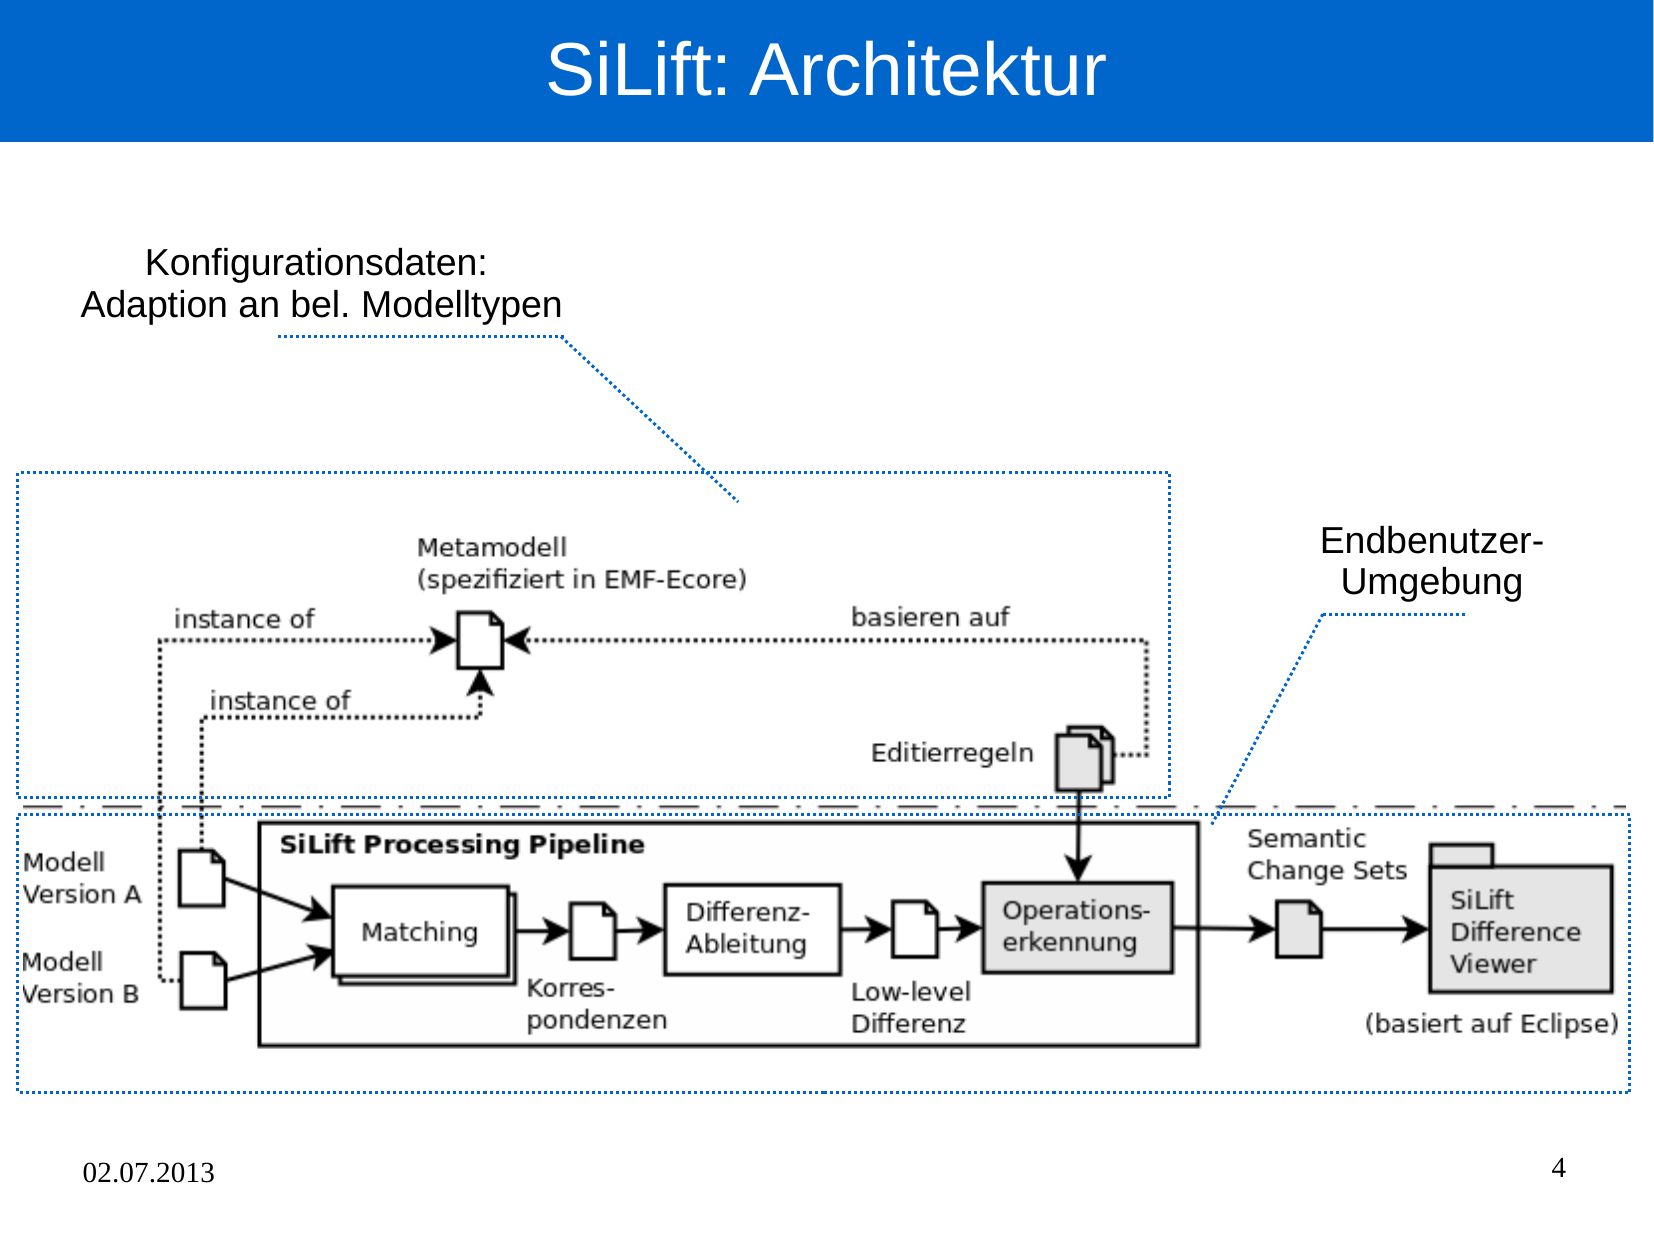

# SiLift: Architektur
Konfigurationsdaten:
Adaption an bel. Modelltypen
Endbenutzer-
Umgebung
4
02.07.2013